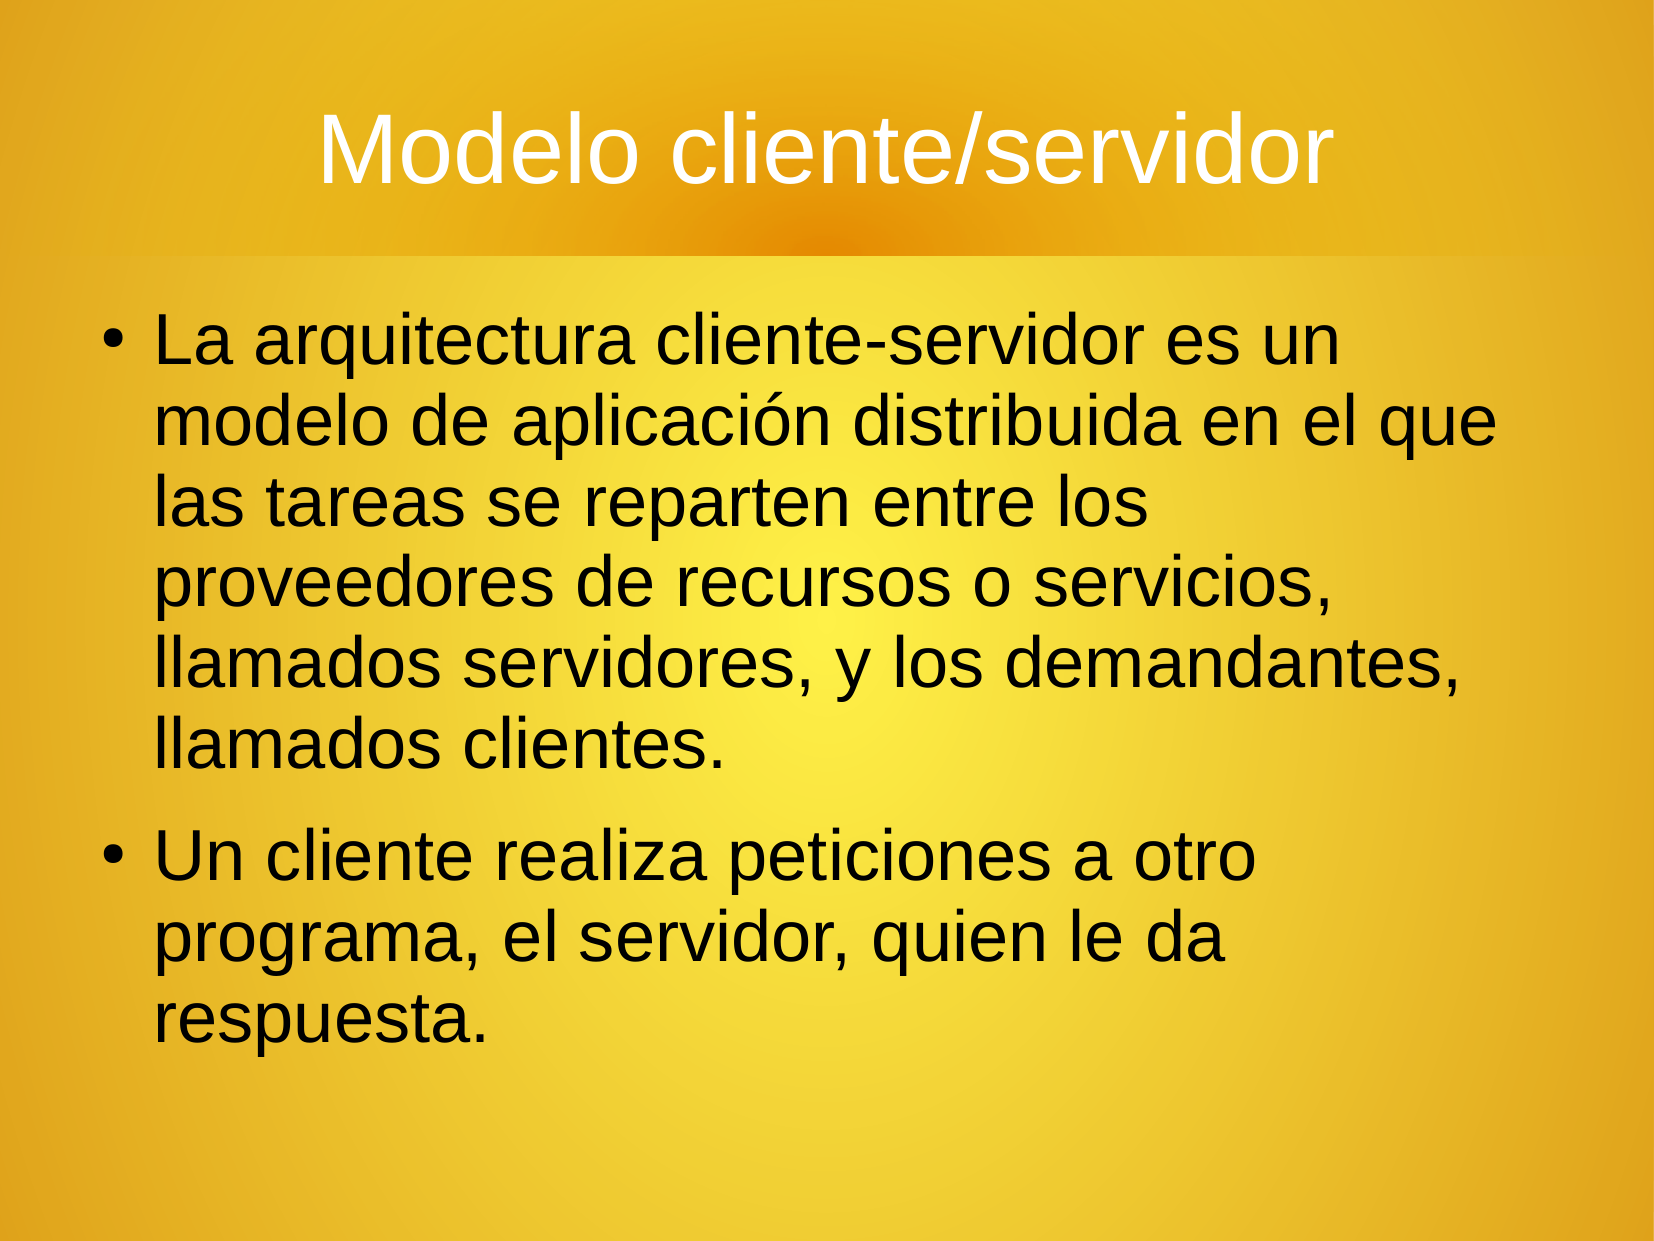

# Modelo cliente/servidor
La arquitectura cliente-servidor es un modelo de aplicación distribuida en el que las tareas se reparten entre los proveedores de recursos o servicios, llamados servidores, y los demandantes, llamados clientes.
Un cliente realiza peticiones a otro programa, el servidor, quien le da respuesta.